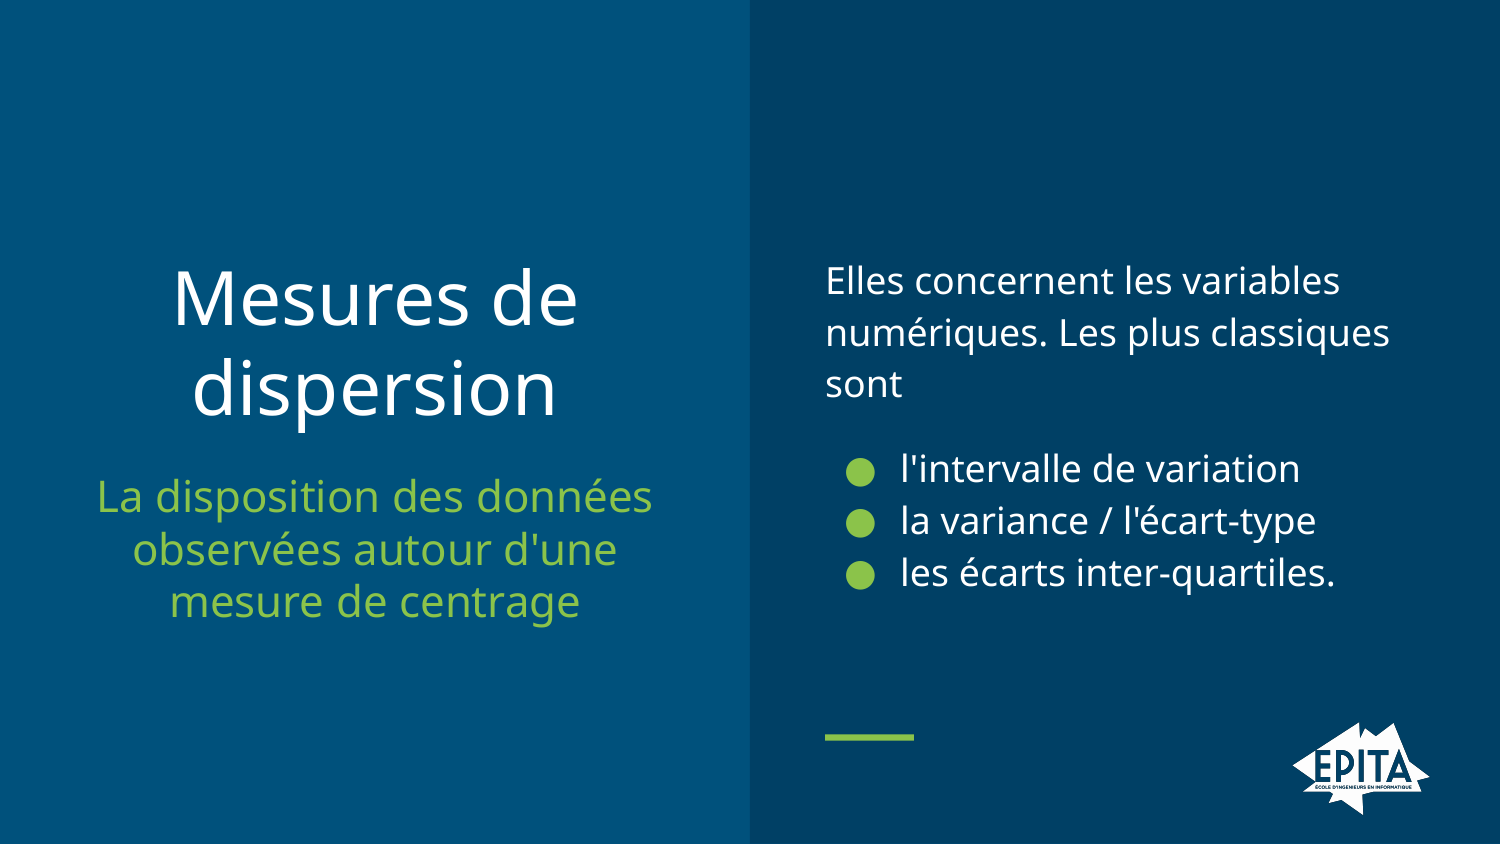

Elles concernent les variables numériques. Les plus classiques sont
l'intervalle de variation
la variance / l'écart-type
les écarts inter-quartiles.
# Mesures de dispersion
La disposition des données observées autour d'une mesure de centrage